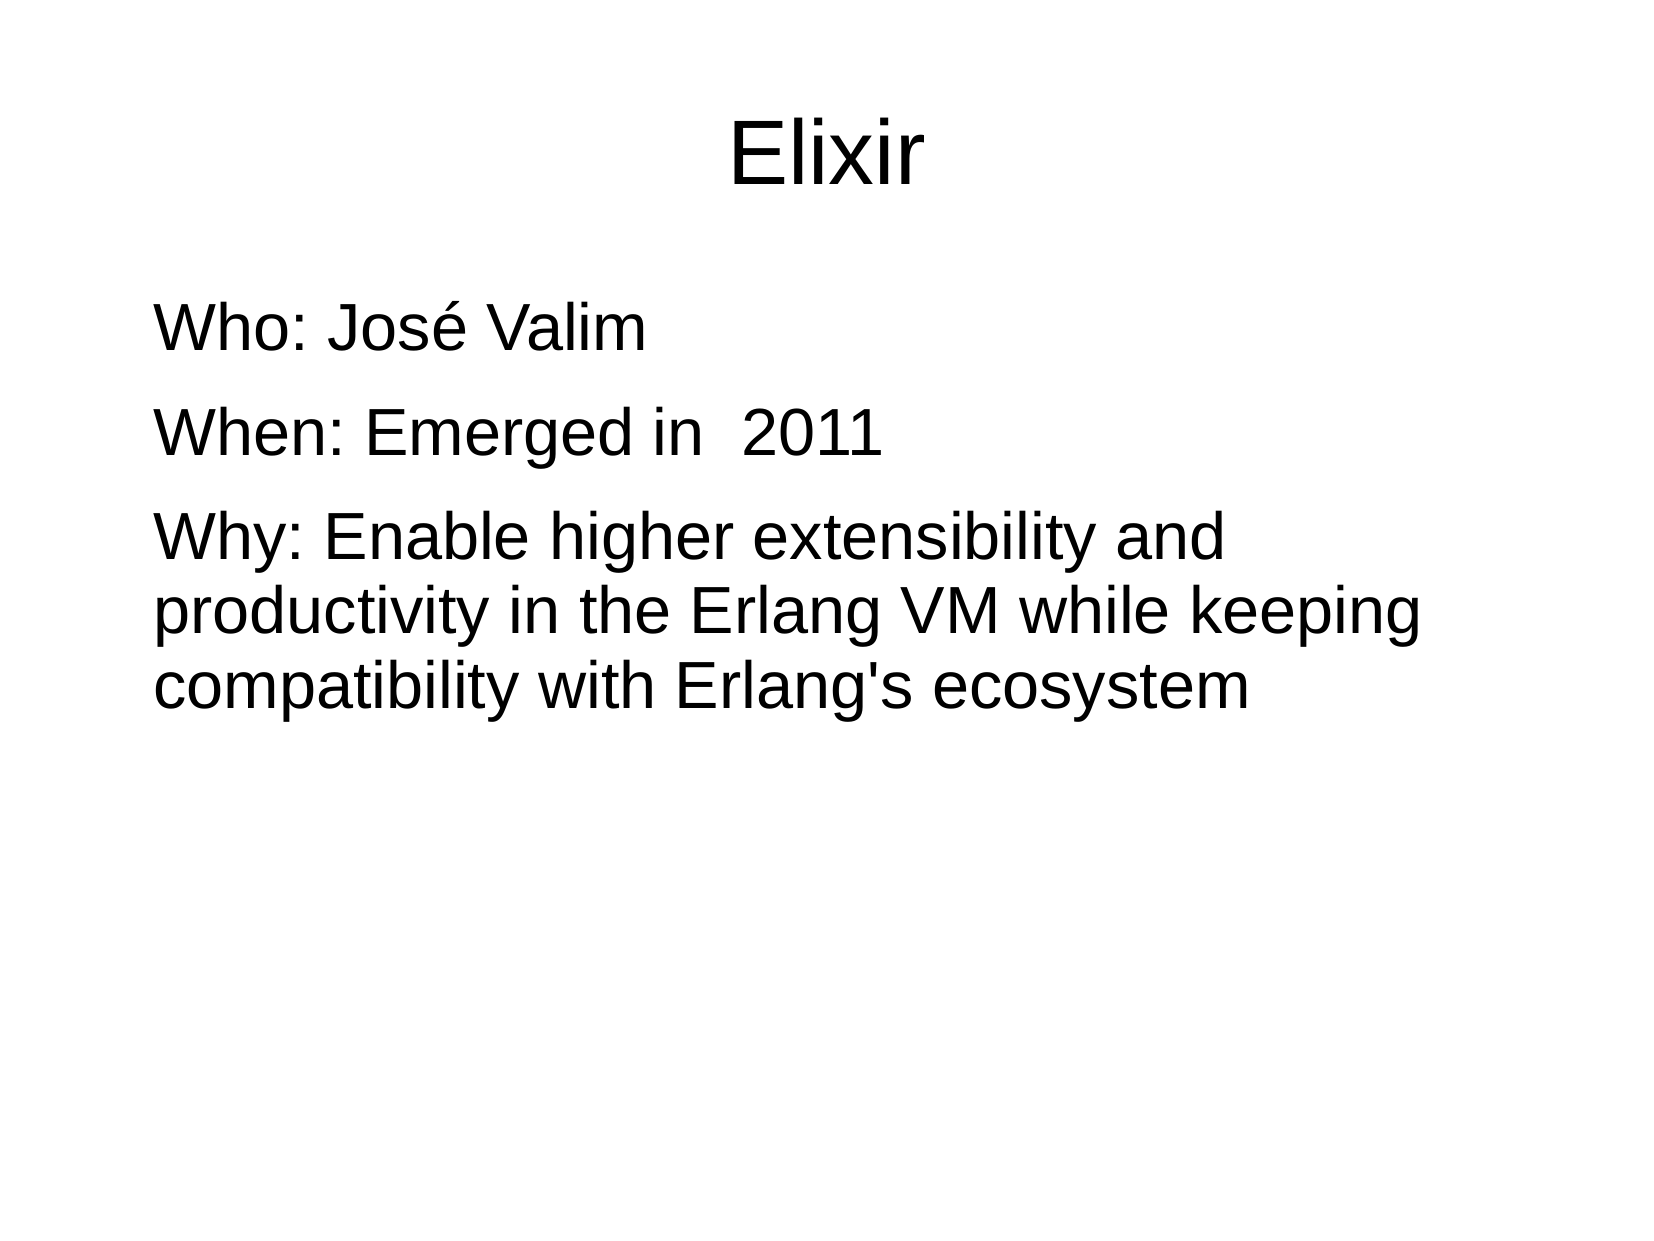

# Elixir
Who: José Valim
When: Emerged in 2011
Why: Enable higher extensibility and productivity in the Erlang VM while keeping compatibility with Erlang's ecosystem